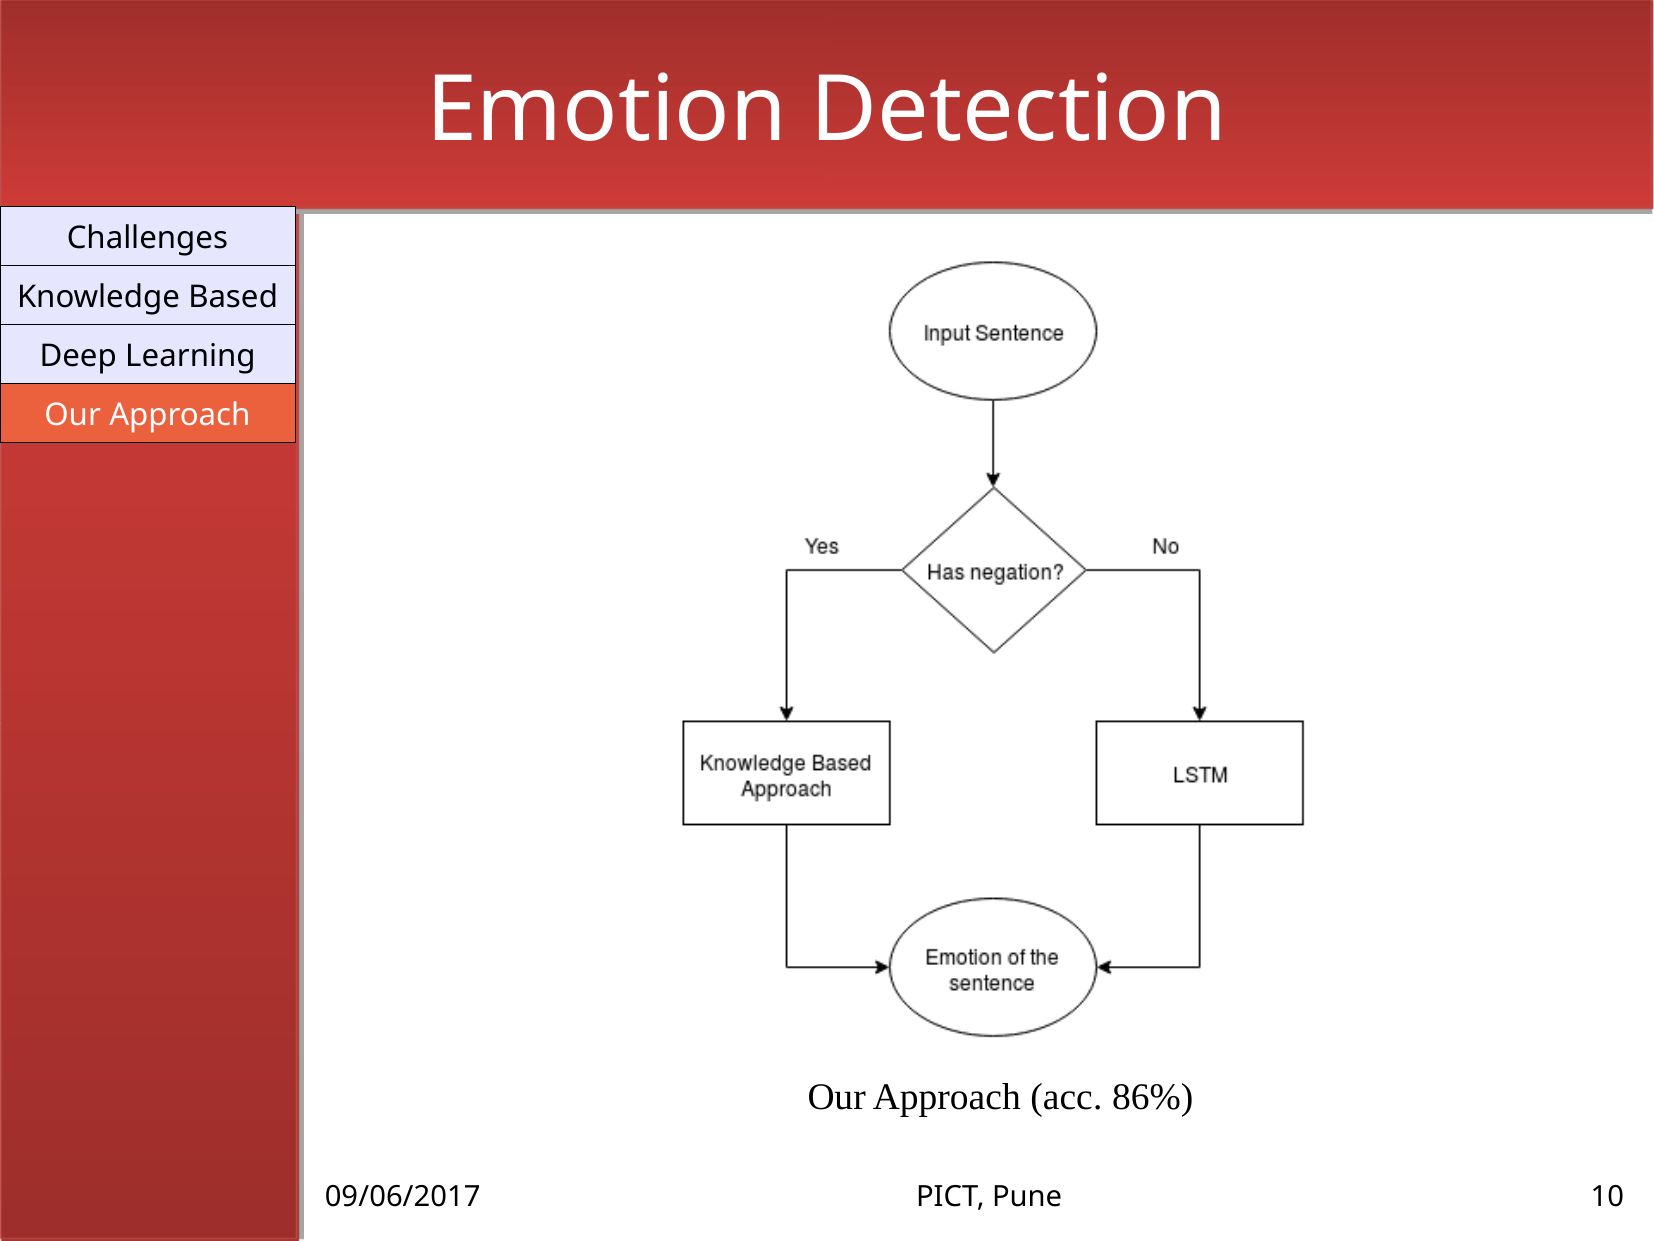

# Emotion Detection
Challenges
Knowledge Based
Deep Learning
Our Approach
Our Approach (acc. 86%)
09/06/2017
PICT, Pune
10